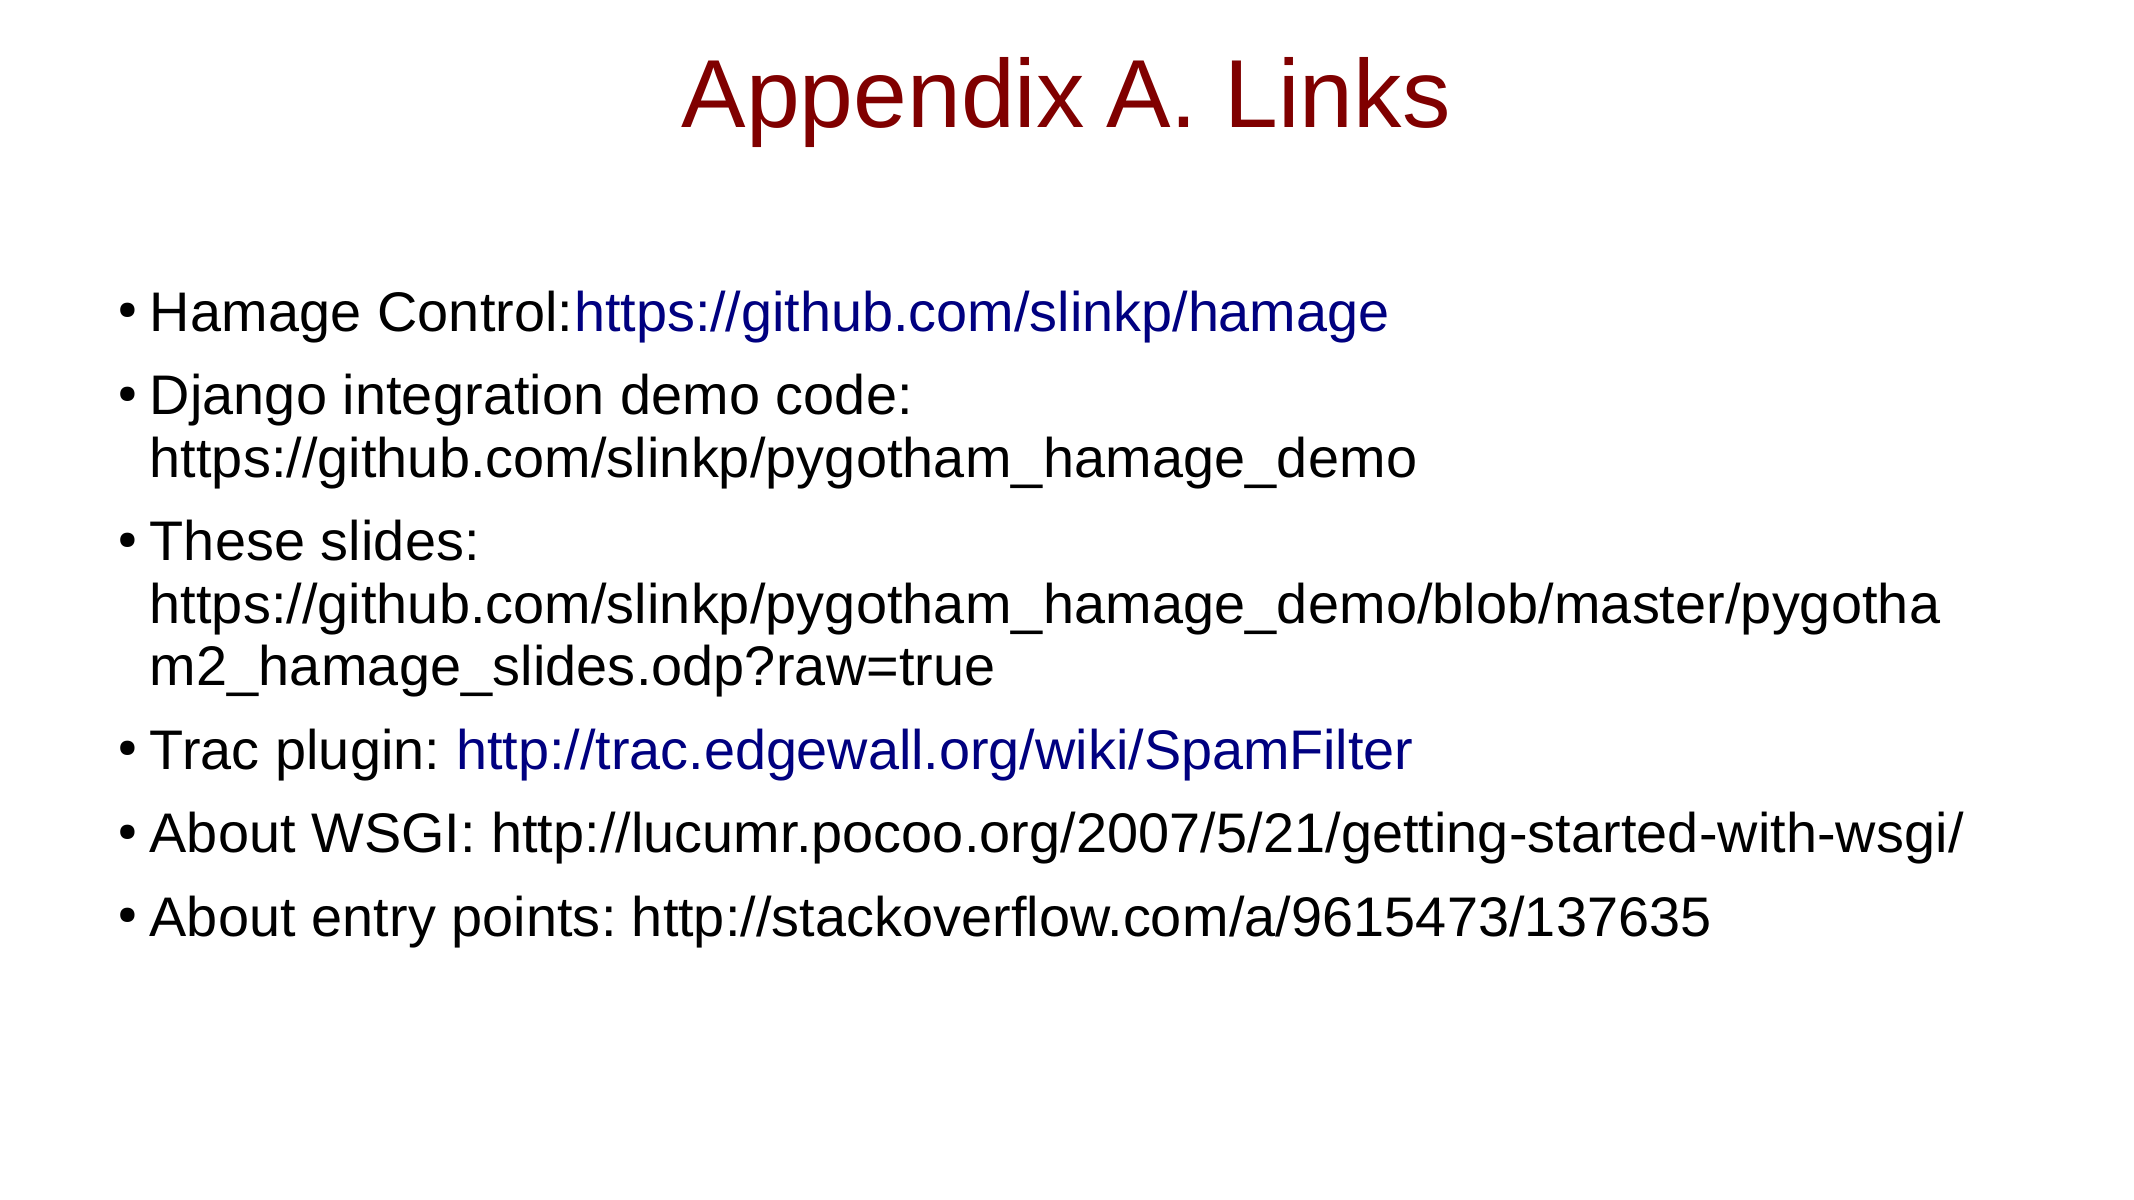

# Appendix A. Links
Hamage Control:https://github.com/slinkp/hamage
Django integration demo code: https://github.com/slinkp/pygotham_hamage_demo
These slides: https://github.com/slinkp/pygotham_hamage_demo/blob/master/pygotham2_hamage_slides.odp?raw=true
Trac plugin: http://trac.edgewall.org/wiki/SpamFilter
About WSGI: http://lucumr.pocoo.org/2007/5/21/getting-started-with-wsgi/
About entry points: http://stackoverflow.com/a/9615473/137635